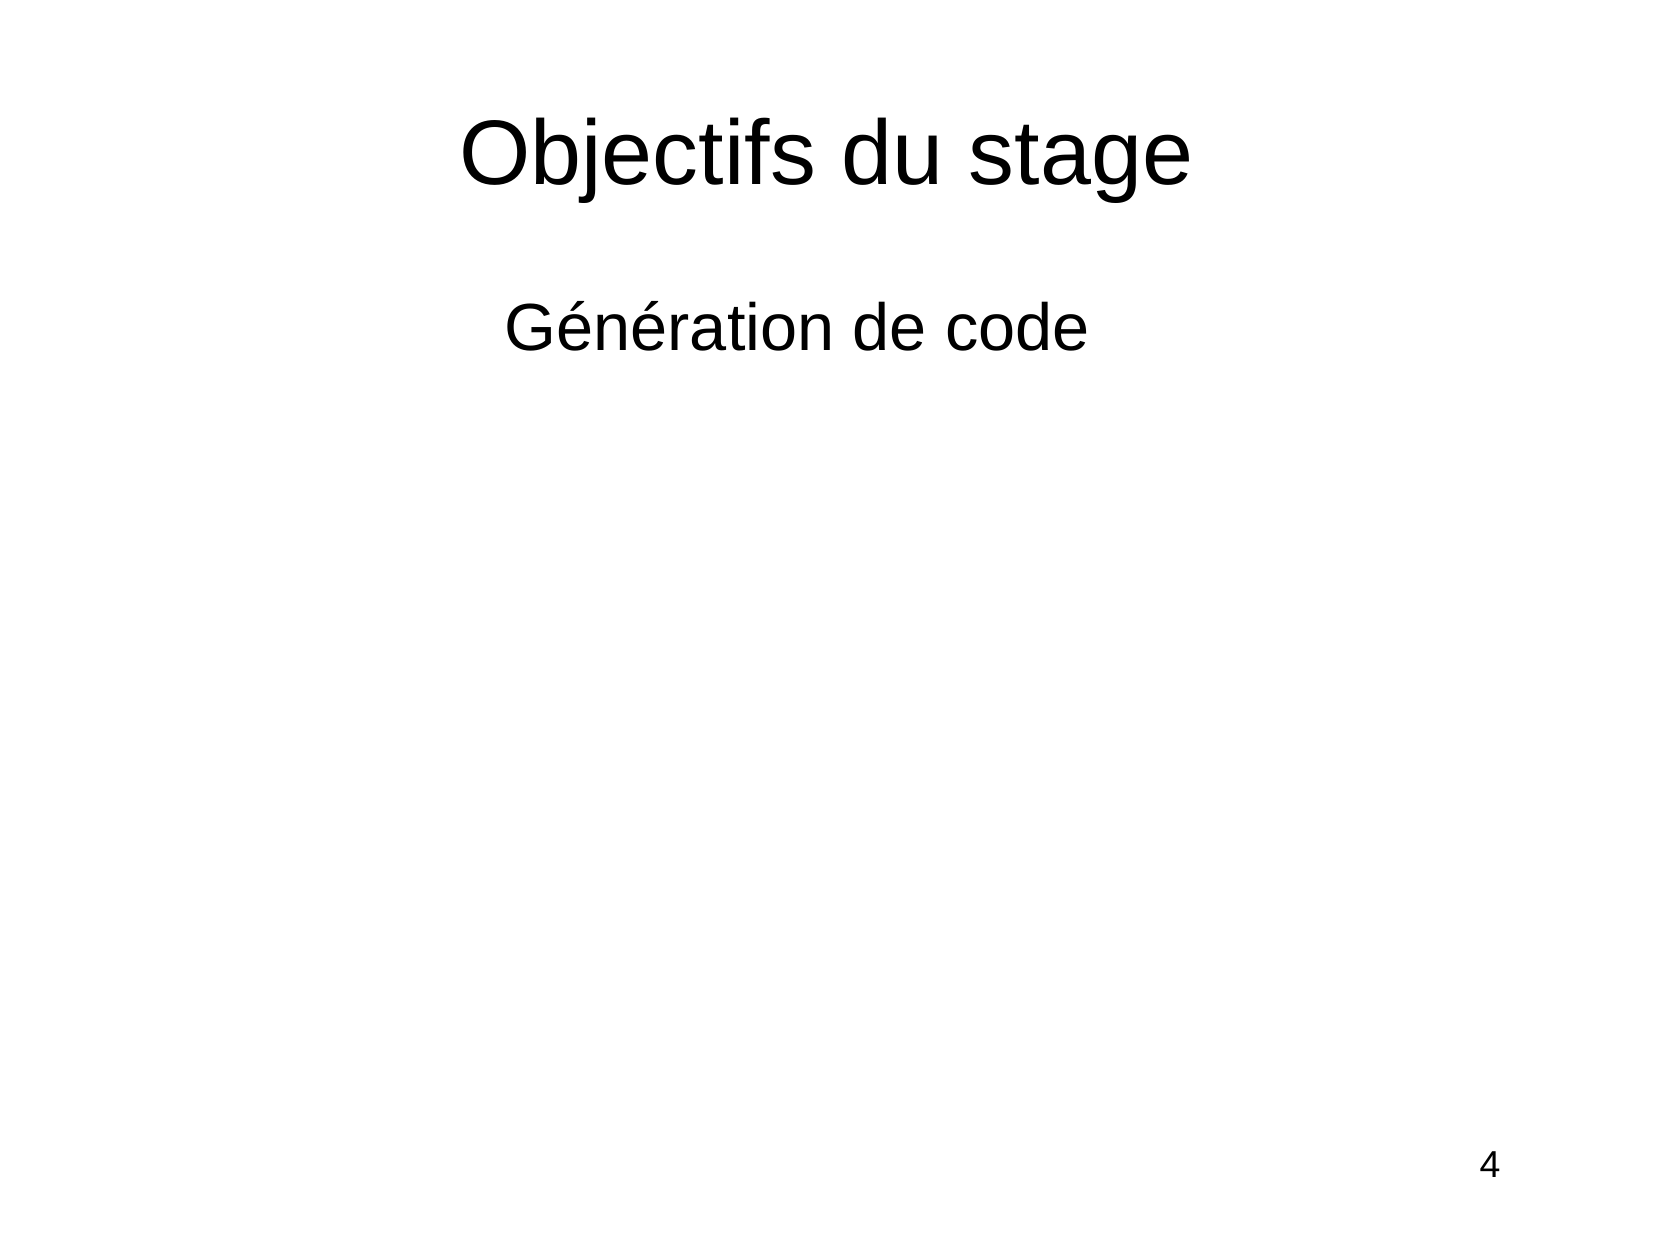

# Objectifs du stage
 Génération de code